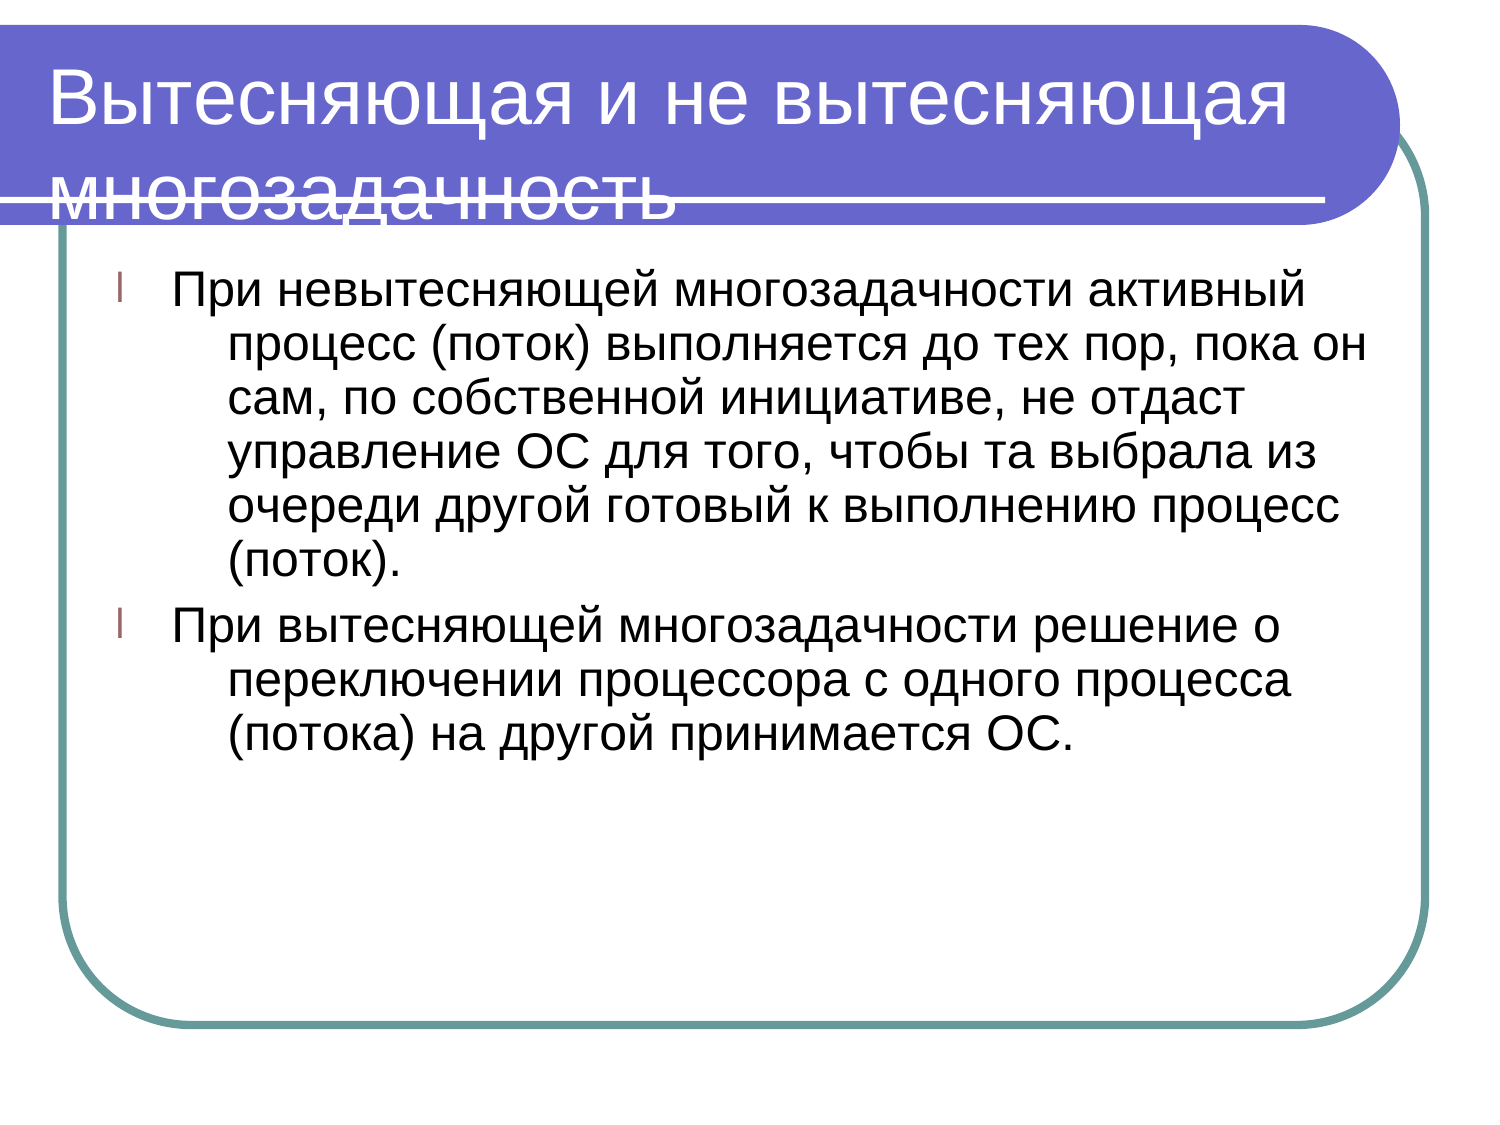

# Вытесняющая и не вытесняющая многозадачность
При невытесняющей многозадачности активный процесс (поток) выполняется до тех пор, пока он сам, по собственной инициативе, не отдаст управление ОС для того, чтобы та выбрала из очереди другой готовый к выполнению процесс (поток).
При вытесняющей многозадачности решение о переключении процессора с одного процесса (потока) на другой принимается ОС.